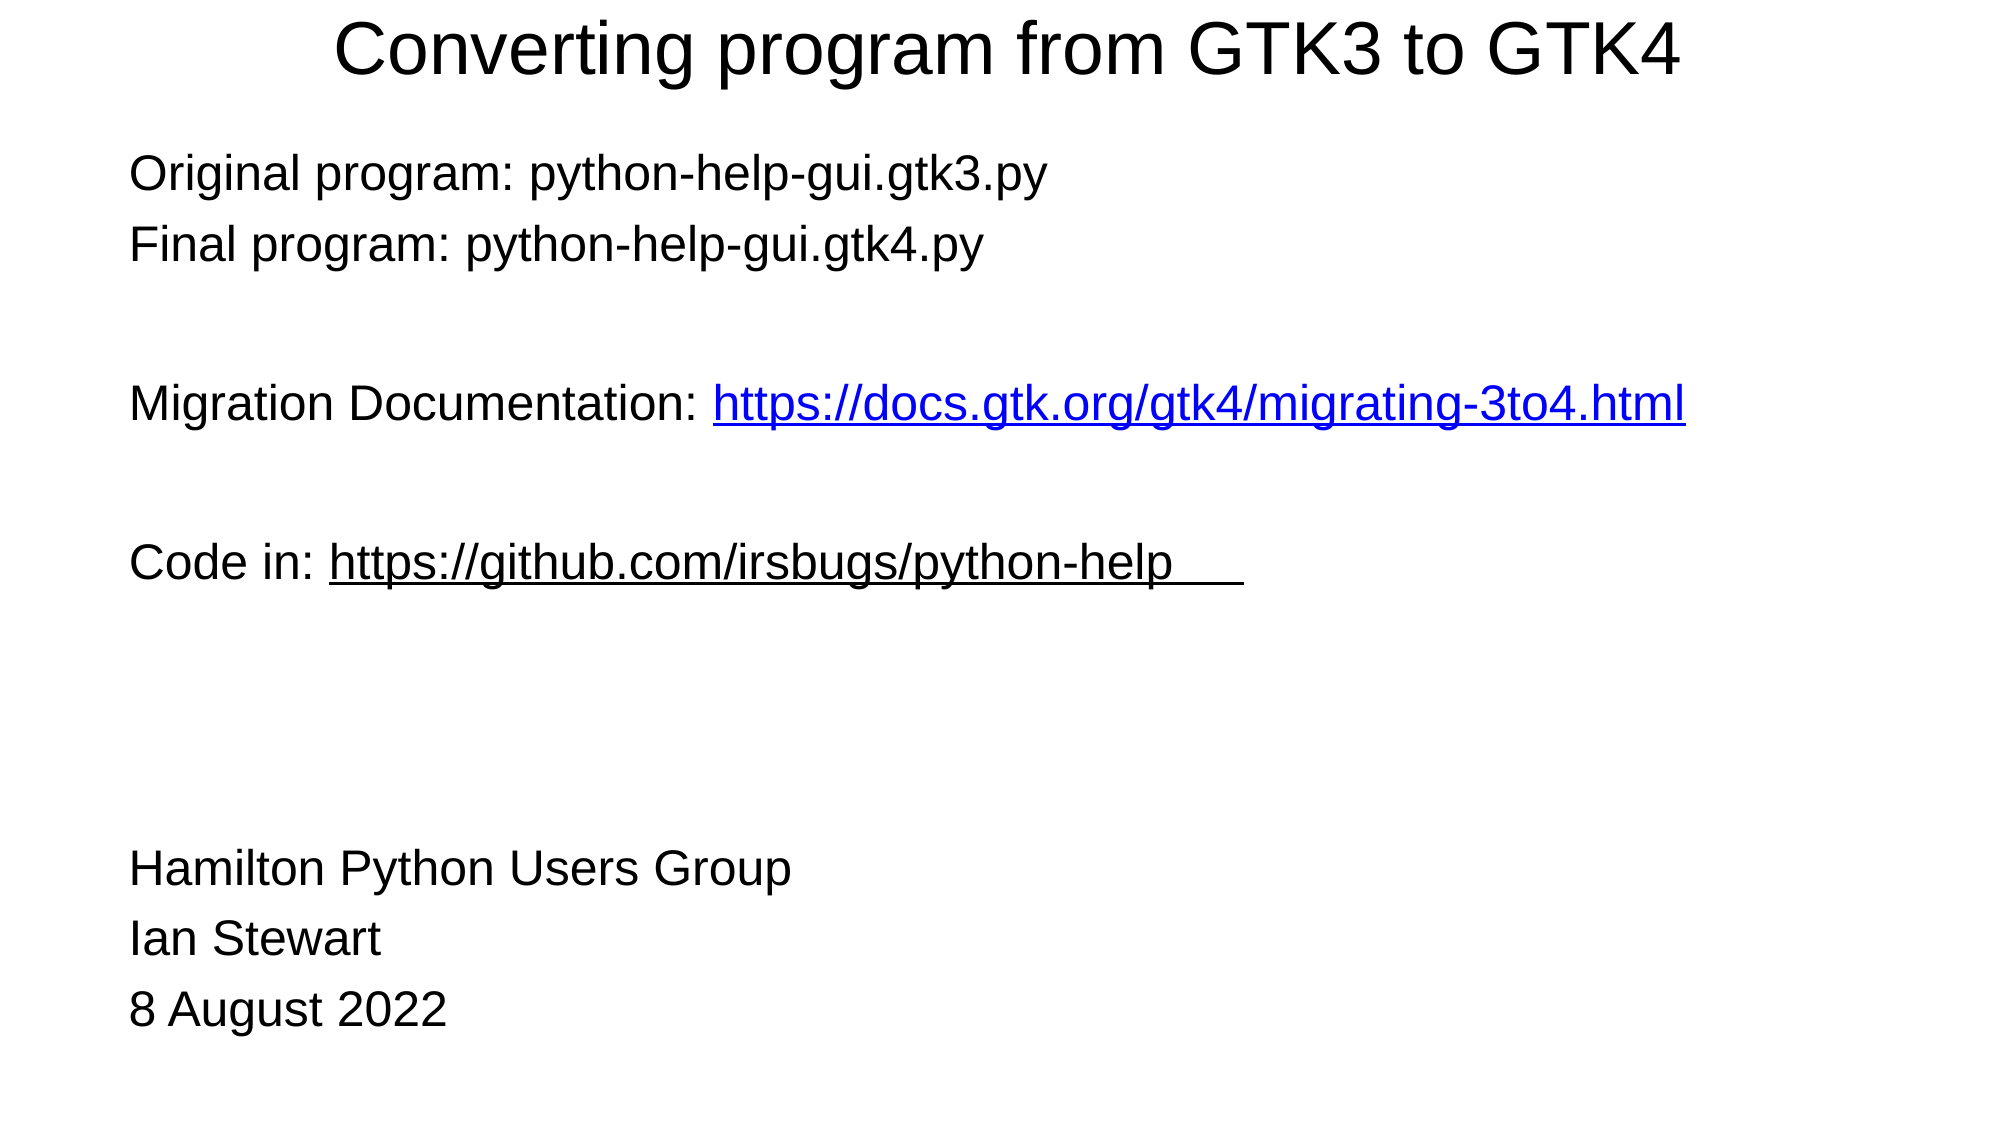

Converting program from GTK3 to GTK4
# Original program: python-help-gui.gtk3.py
Final program: python-help-gui.gtk4.py
Migration Documentation: https://docs.gtk.org/gtk4/migrating-3to4.html
Code in: https://github.com/irsbugs/python-help
Hamilton Python Users Group
Ian Stewart
8 August 2022